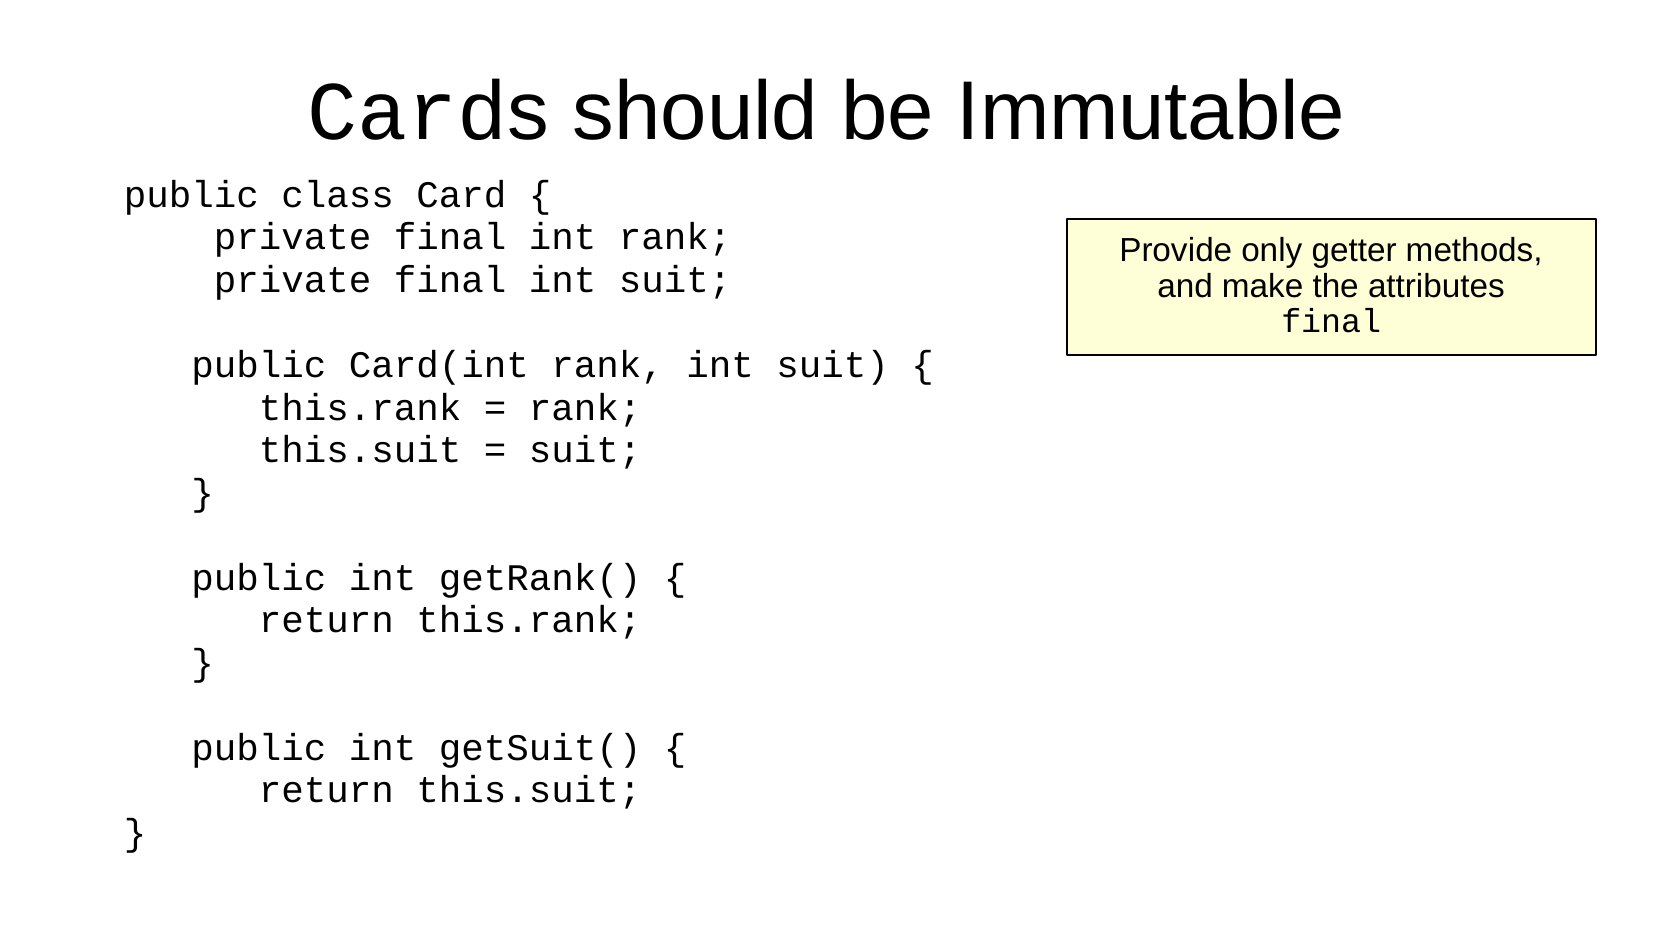

# Cards should be Immutable
public class Card {
 private final int rank;
 private final int suit;
 public Card(int rank, int suit) {
 this.rank = rank;
 this.suit = suit;
 }
 public int getRank() {
 return this.rank;
 }
 public int getSuit() {
 return this.suit;
}
Provide only getter methods,
and make the attributes
final